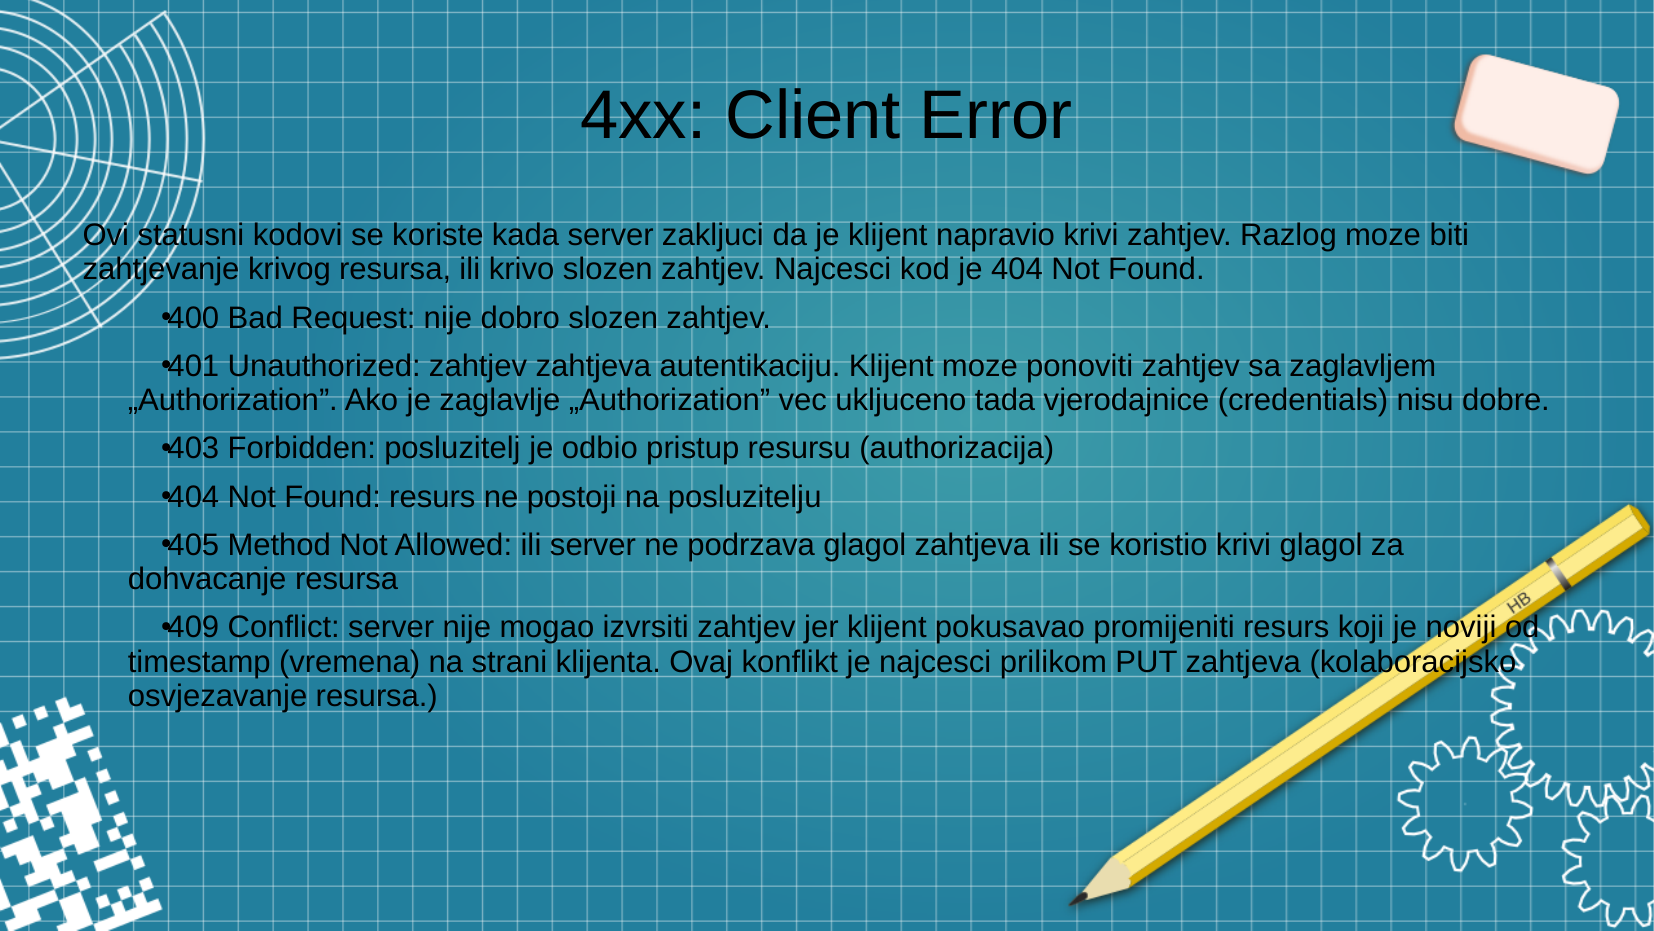

# 4xx: Client Error
Ovi statusni kodovi se koriste kada server zakljuci da je klijent napravio krivi zahtjev. Razlog moze biti zahtjevanje krivog resursa, ili krivo slozen zahtjev. Najcesci kod je 404 Not Found.
400 Bad Request: nije dobro slozen zahtjev.
401 Unauthorized: zahtjev zahtjeva autentikaciju. Klijent moze ponoviti zahtjev sa zaglavljem „Authorization”. Ako je zaglavlje „Authorization” vec ukljuceno tada vjerodajnice (credentials) nisu dobre.
403 Forbidden: posluzitelj je odbio pristup resursu (authorizacija)
404 Not Found: resurs ne postoji na posluzitelju
405 Method Not Allowed: ili server ne podrzava glagol zahtjeva ili se koristio krivi glagol za dohvacanje resursa
409 Conflict: server nije mogao izvrsiti zahtjev jer klijent pokusavao promijeniti resurs koji je noviji od timestamp (vremena) na strani klijenta. Ovaj konflikt je najcesci prilikom PUT zahtjeva (kolaboracijsko osvjezavanje resursa.)